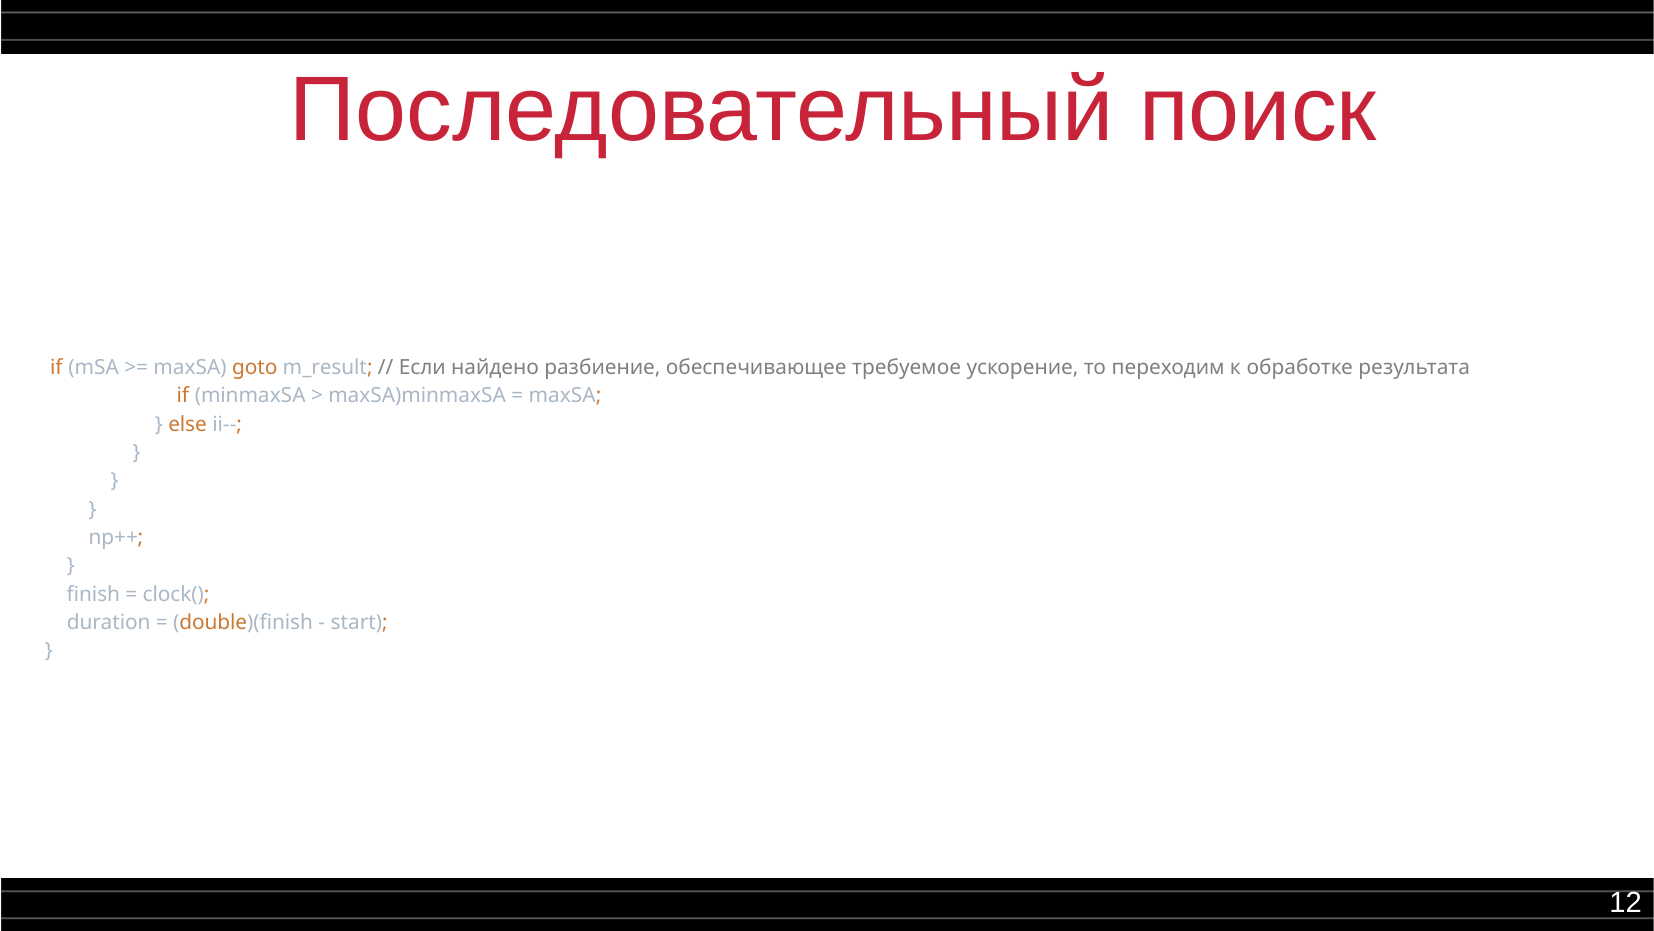

# Последовательный поиск
 if (mSA >= maxSA) goto m_result; // Если найдено разбиение, обеспечивающее требуемое ускорение, то переходим к обработке результата
 if (minmaxSA > maxSA)minmaxSA = maxSA;
 } else ii--;
 }
 }
 }
 np++;
 }
 finish = clock();
 duration = (double)(finish - start);
}